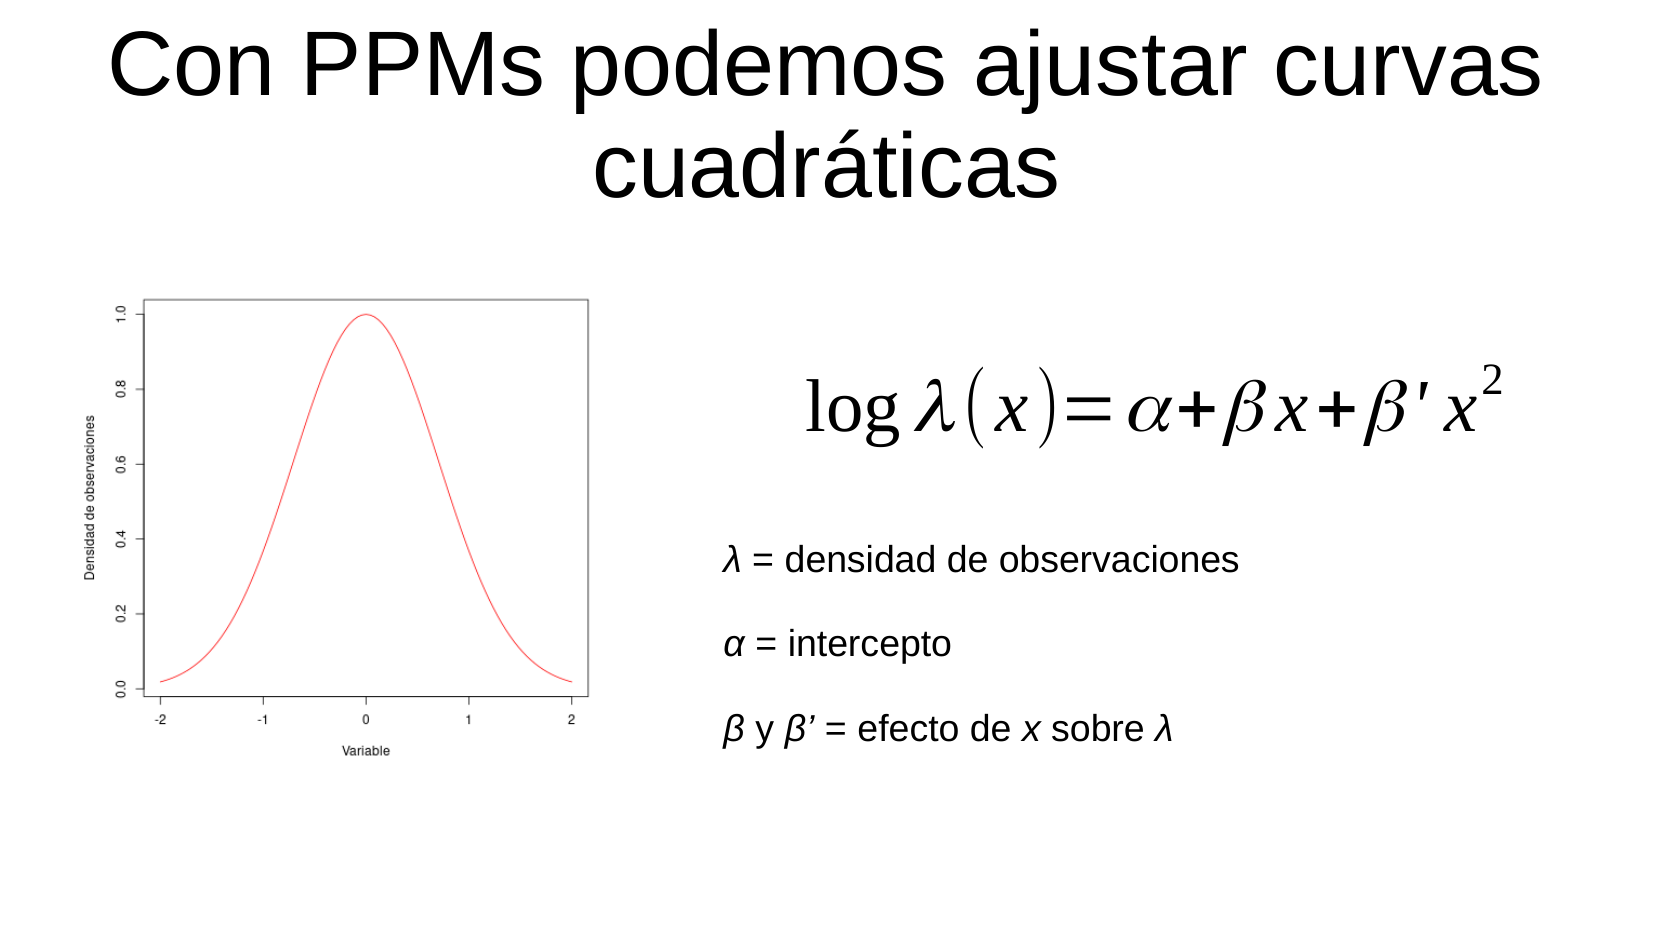

# Con PPMs podemos ajustar curvas cuadráticas
λ = densidad de observaciones
α = intercepto
β y β’ = efecto de x sobre λ